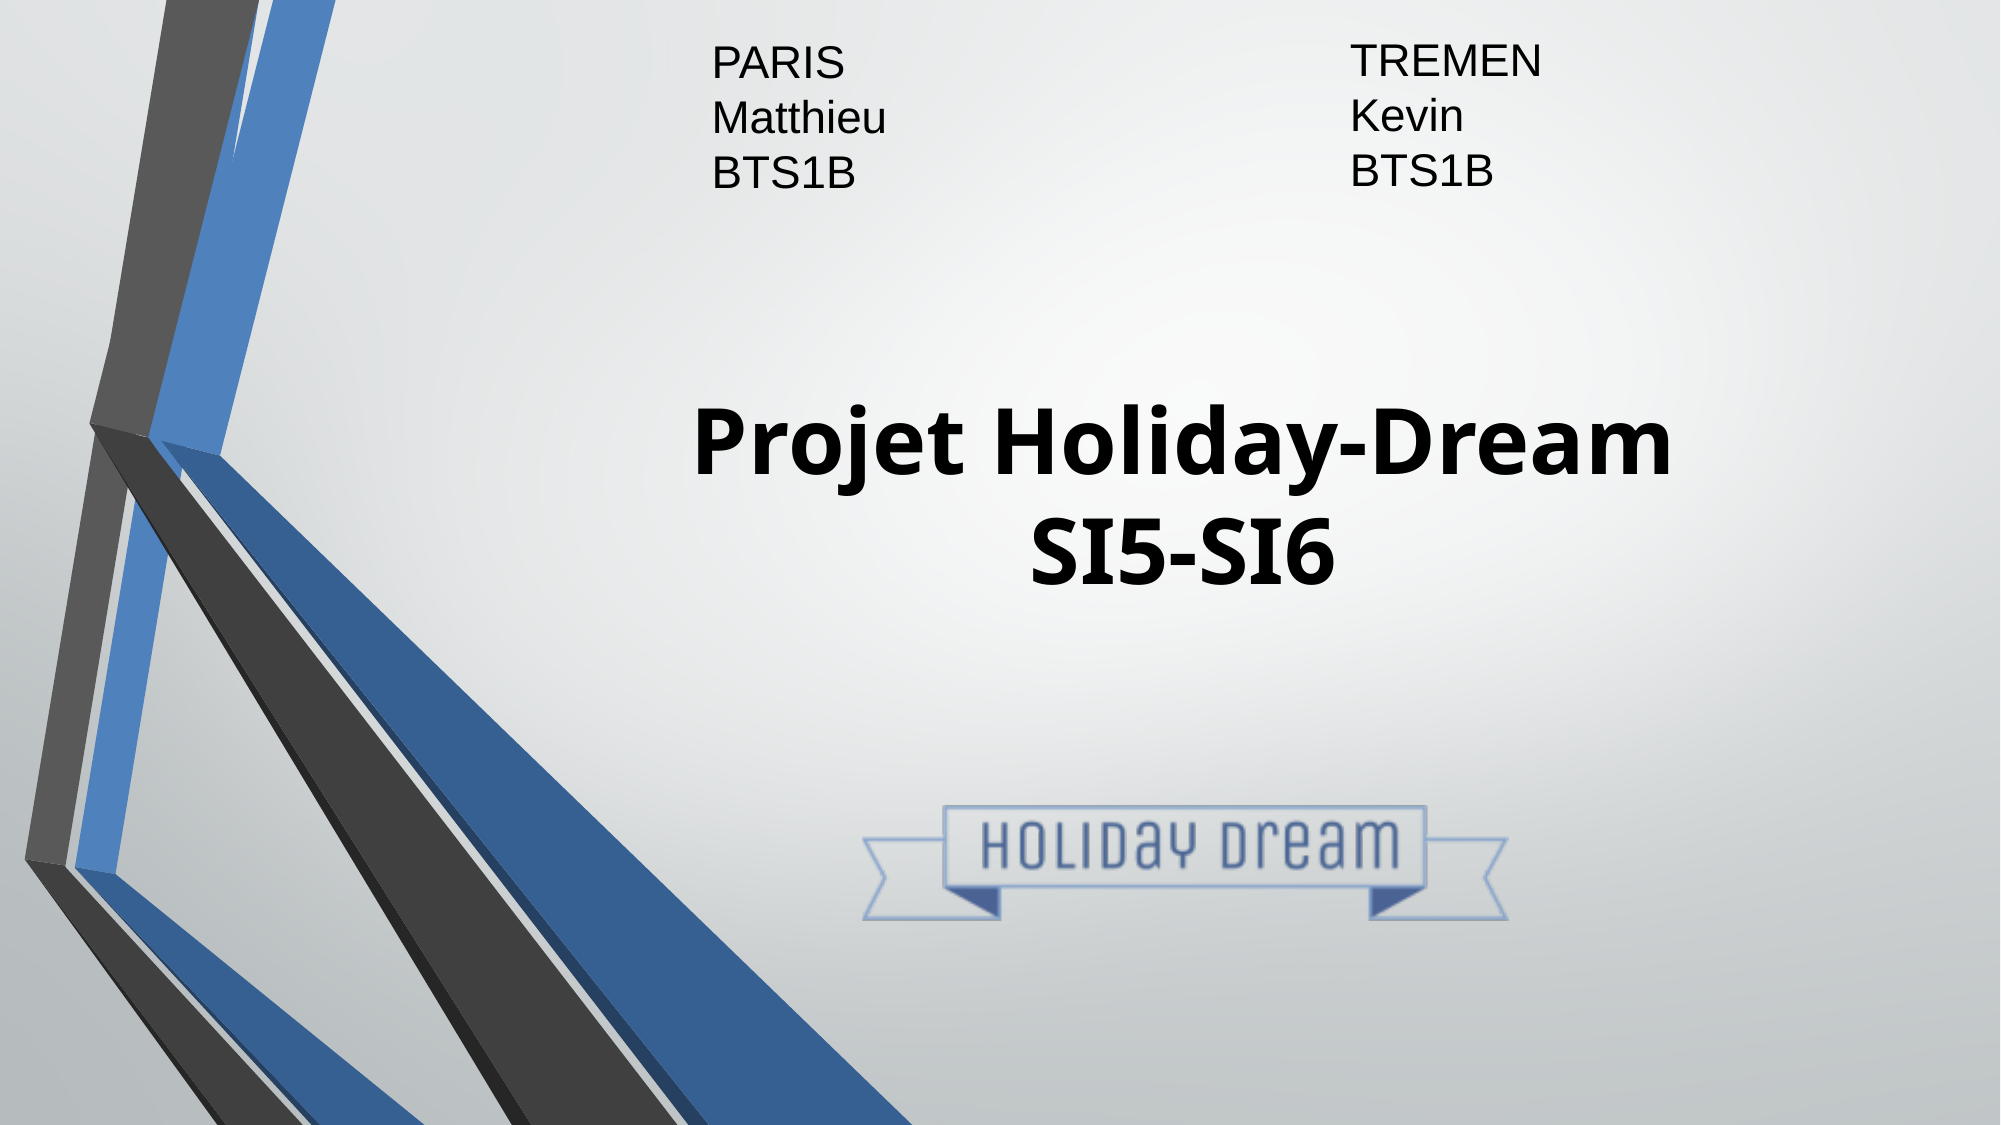

TREMEN
Kevin
BTS1B
PARIS
Matthieu
BTS1B
Projet Holiday-Dream
SI5-SI6